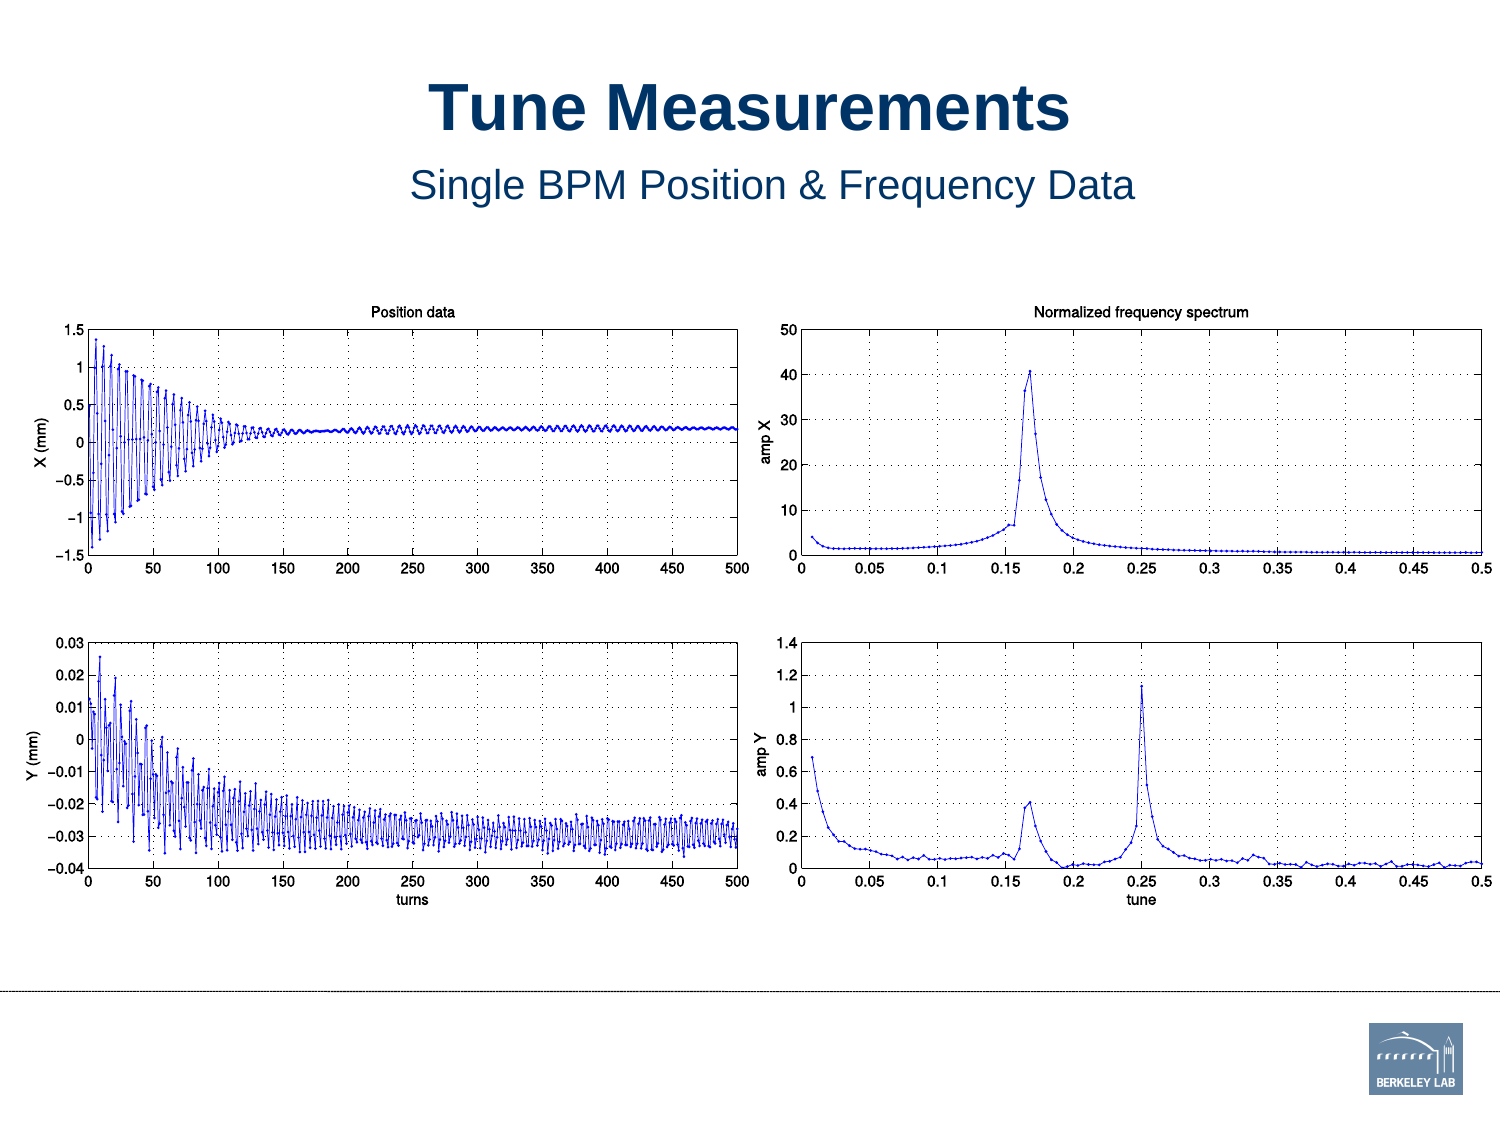

# Tune Measurements
Single BPM Position & Frequency Data